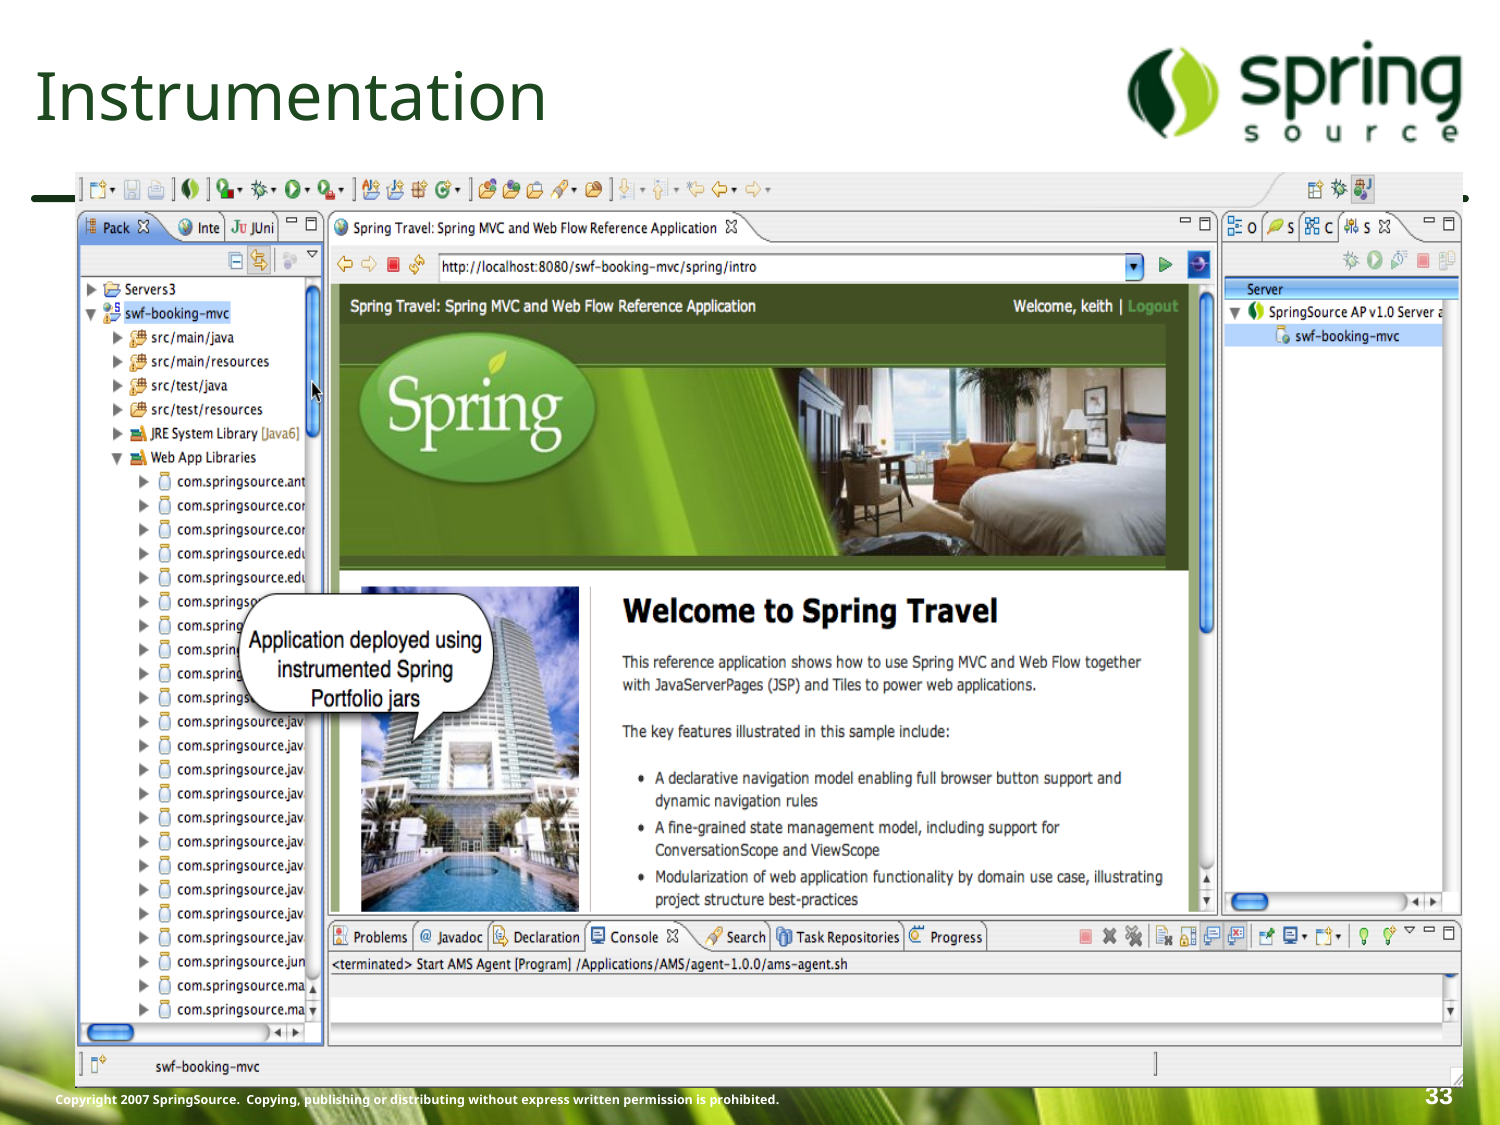

# Instrumentation
Deploy your application using Spring jars instrumented for management by compile-time weaving with AspectJ